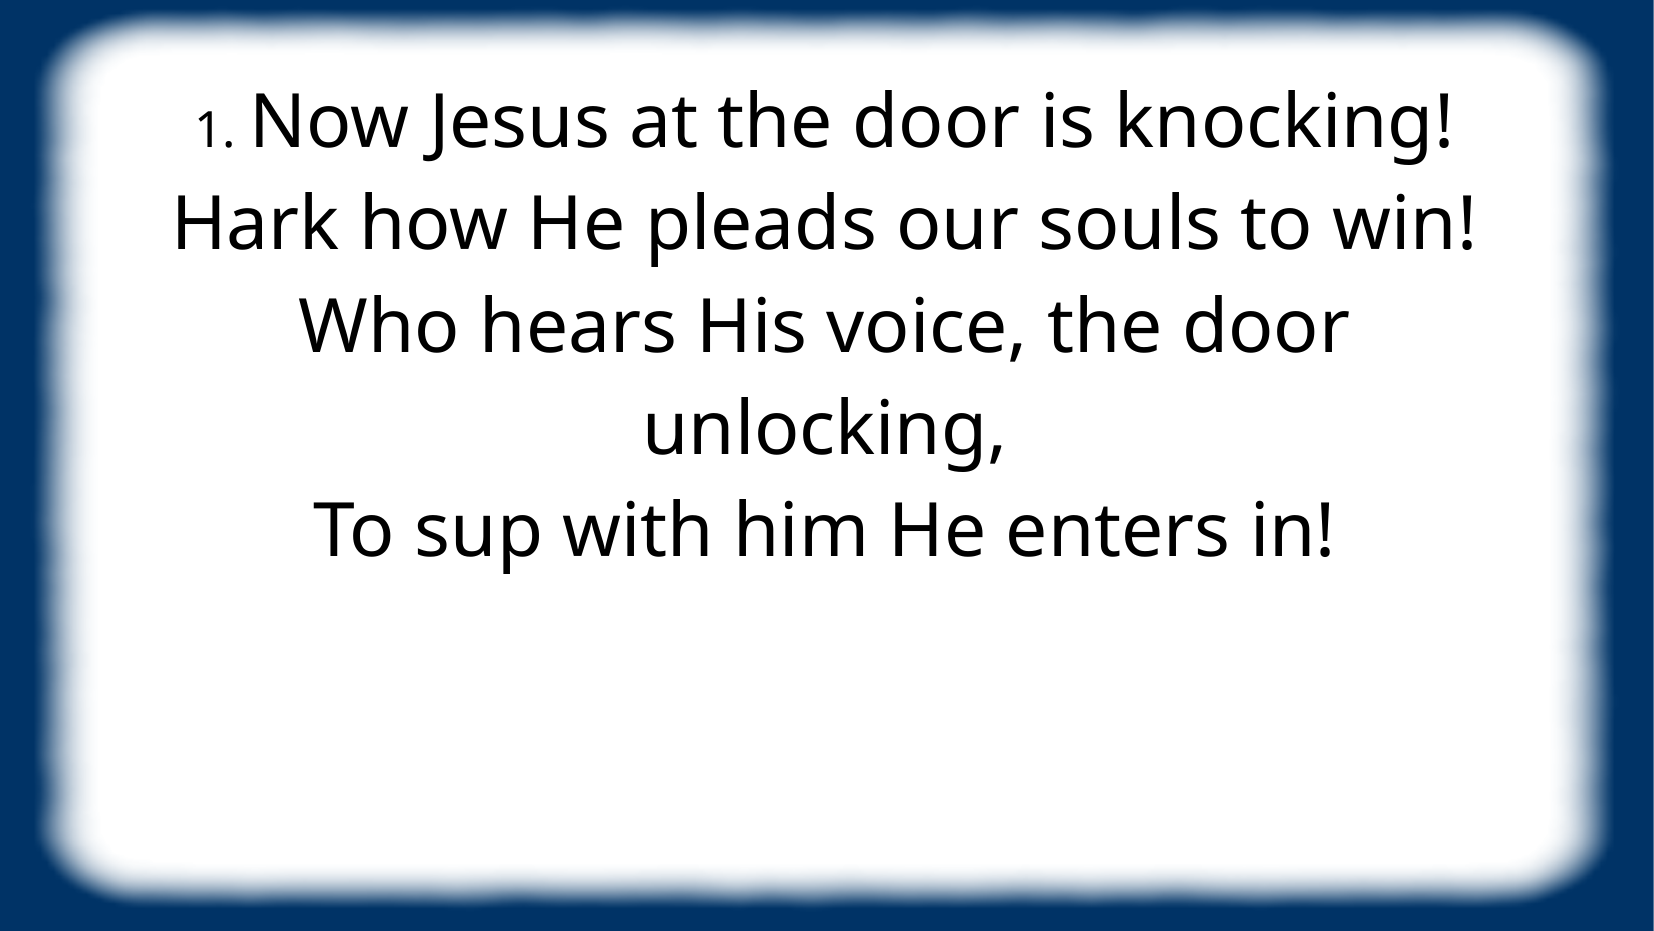

1. Now Jesus at the door is knocking!
Hark how He pleads our souls to win!
Who hears His voice, the door unlocking,
To sup with him He enters in!